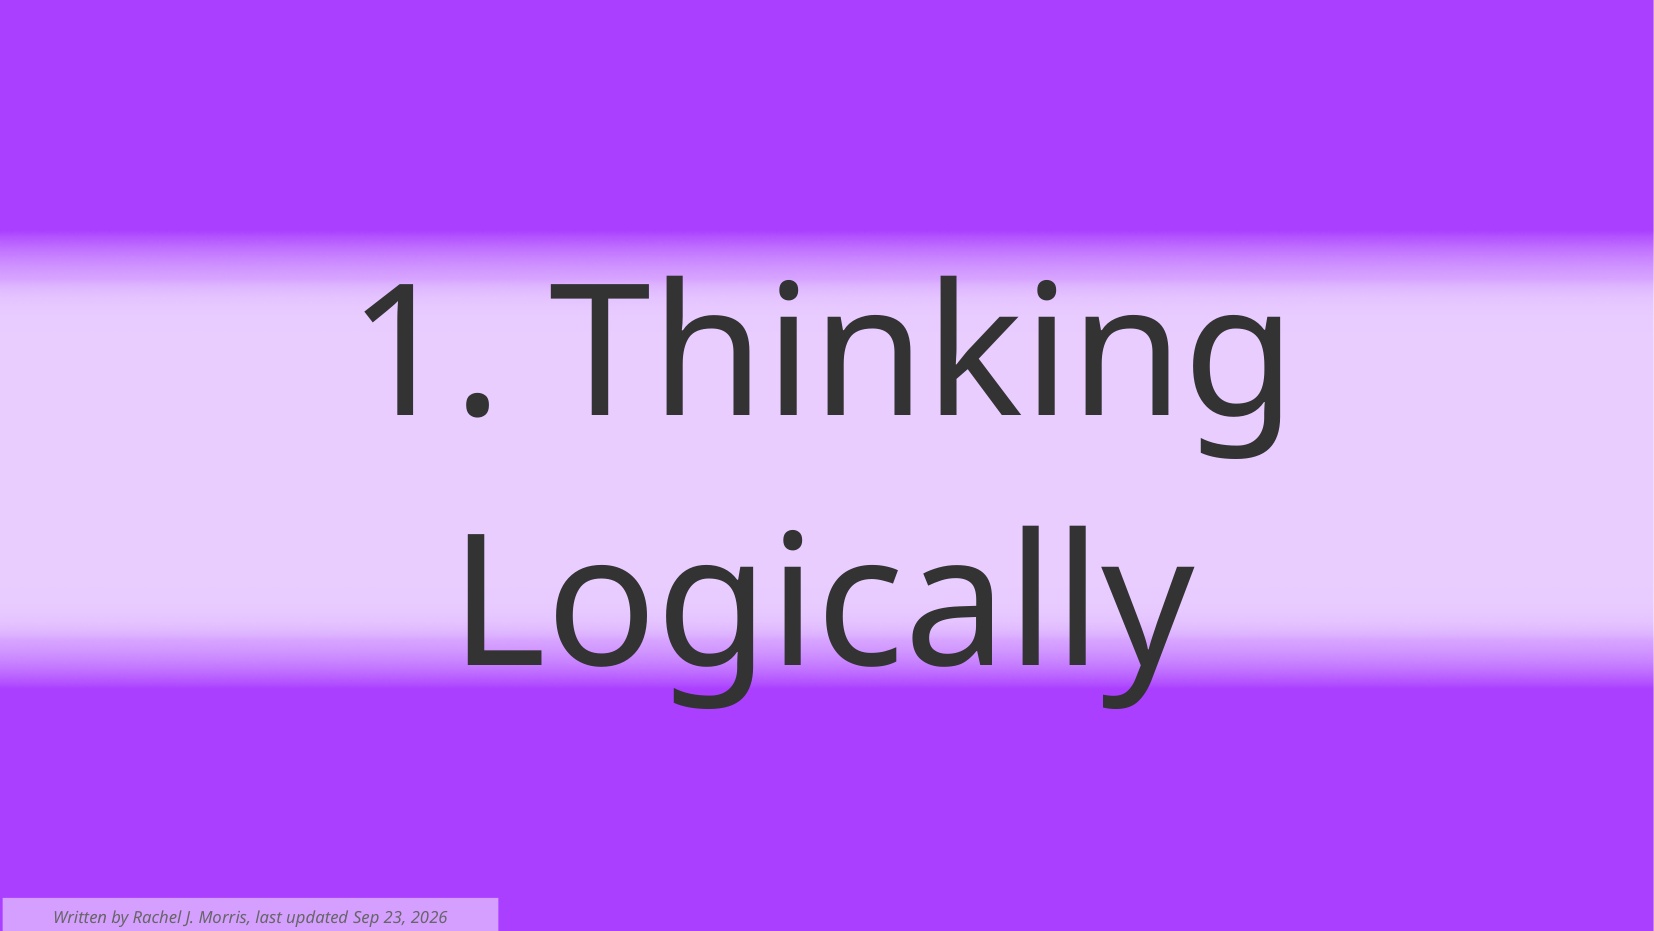

# 1. Thinking Logically
Written by Rachel J. Morris, last updated